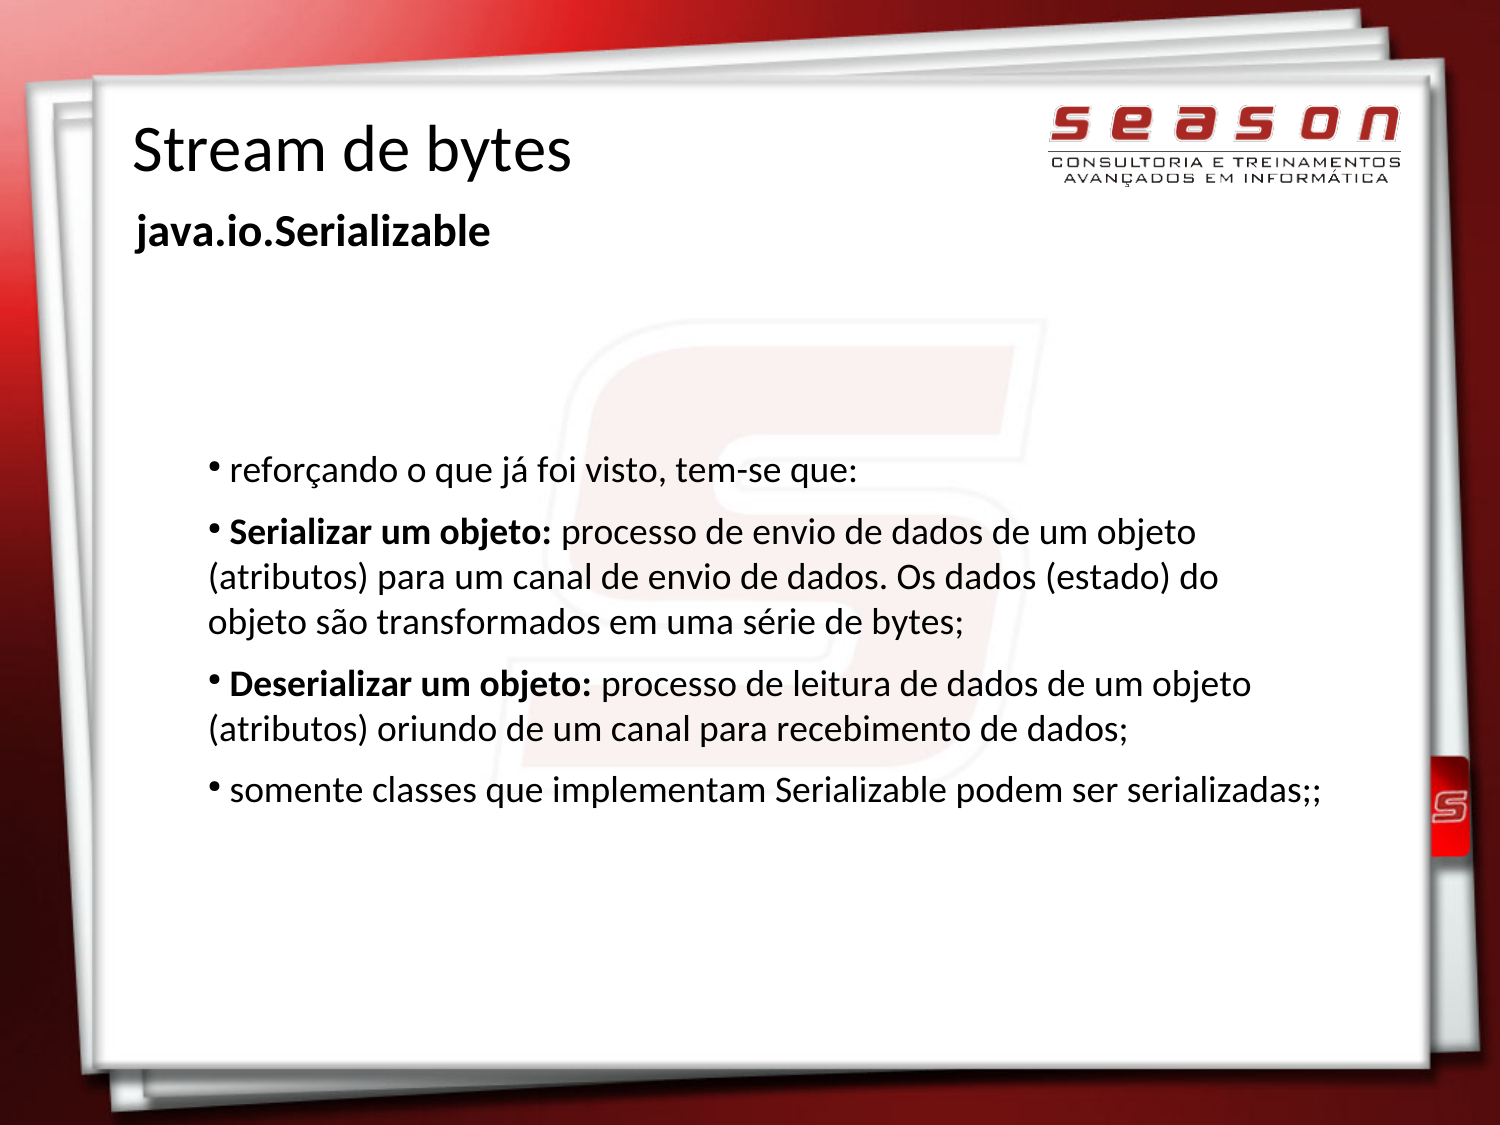

# Stream de bytes
java.io.Serializable
 reforçando o que já foi visto, tem-se que:
 Serializar um objeto: processo de envio de dados de um objeto (atributos) para um canal de envio de dados. Os dados (estado) do objeto são transformados em uma série de bytes;
 Deserializar um objeto: processo de leitura de dados de um objeto (atributos) oriundo de um canal para recebimento de dados;
 somente classes que implementam Serializable podem ser serializadas;;